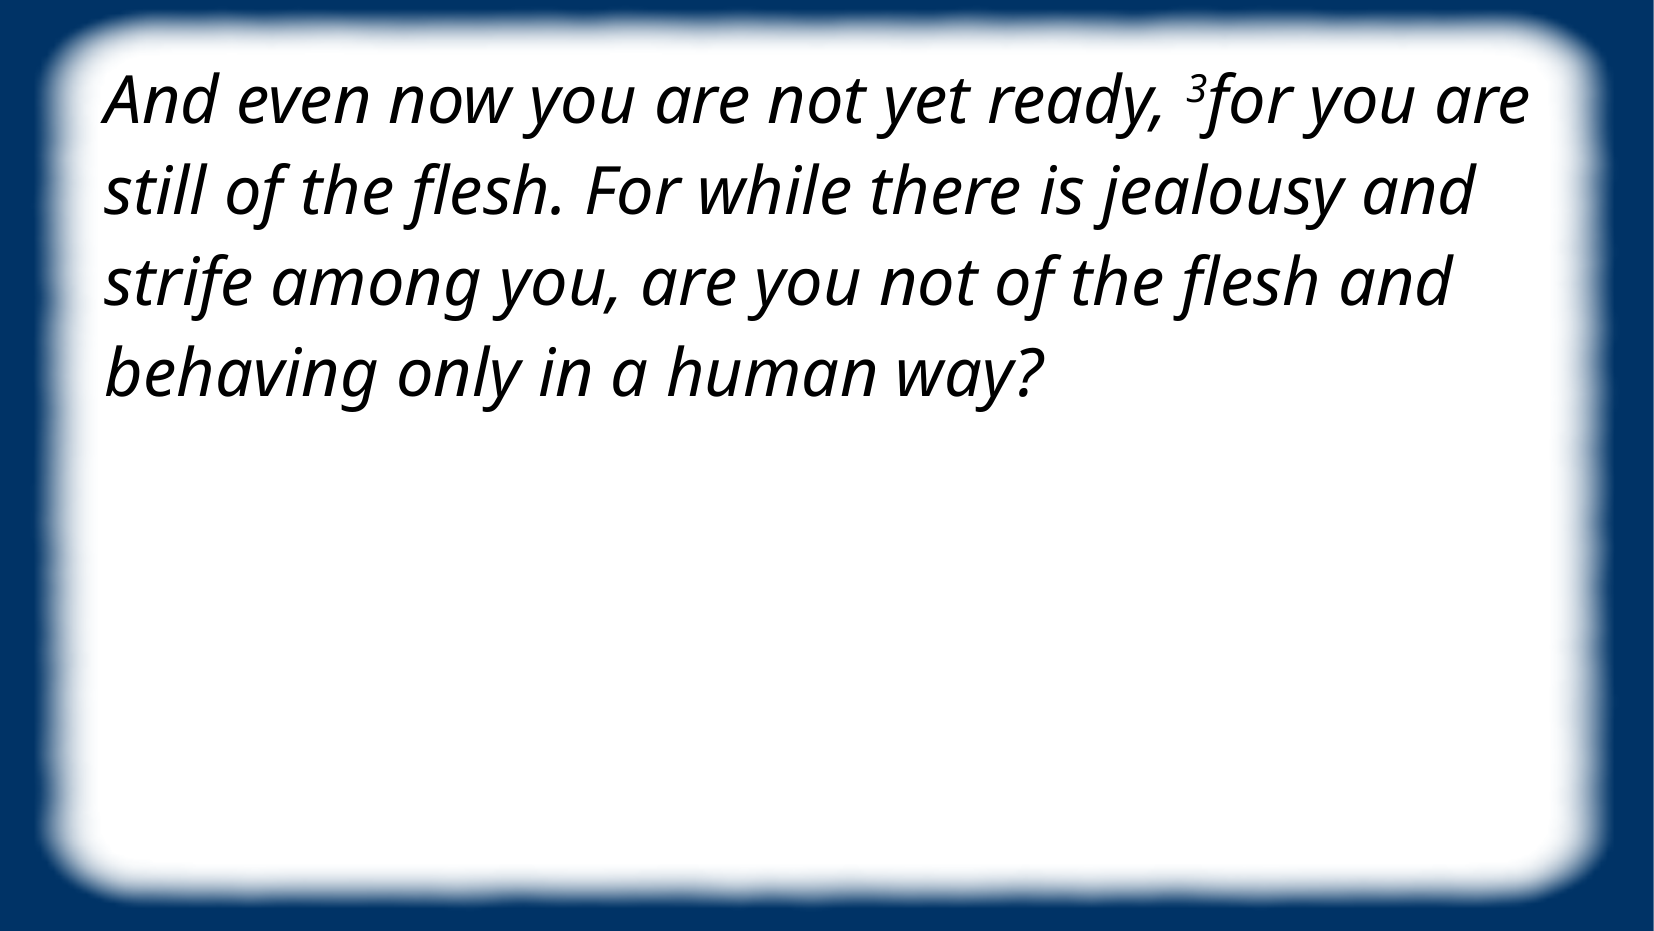

And even now you are not yet ready, 3for you are still of the flesh. For while there is jealousy and strife among you, are you not of the flesh and behaving only in a human way?